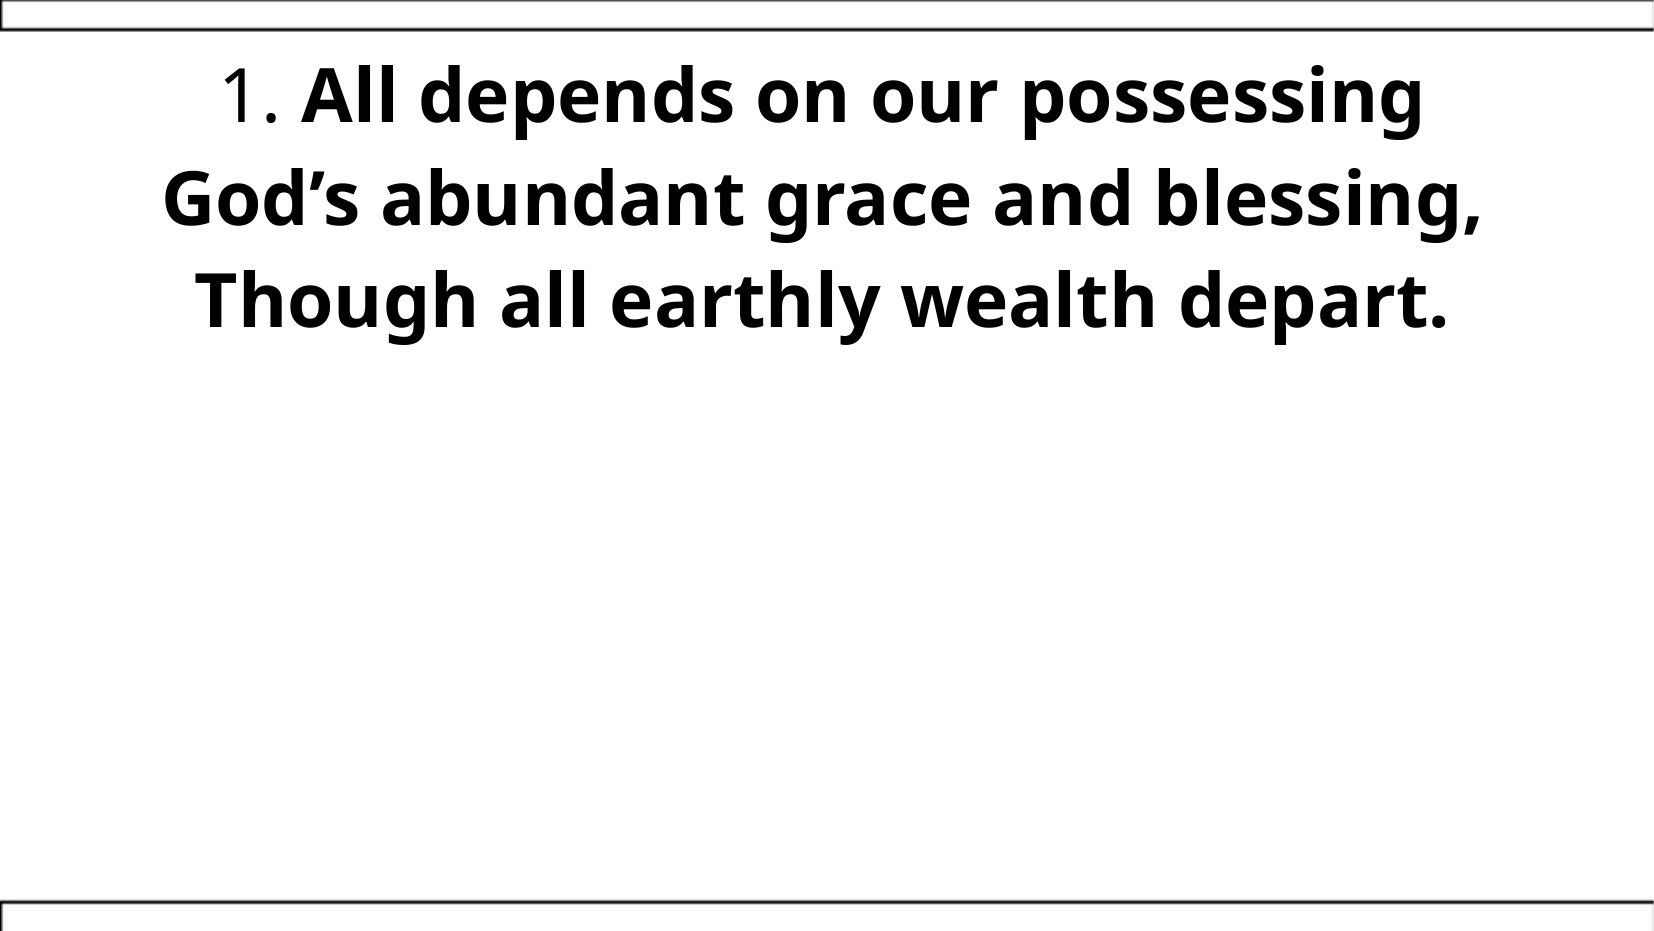

1. All depends on our possessing
God’s abundant grace and blessing,
Though all earthly wealth depart.